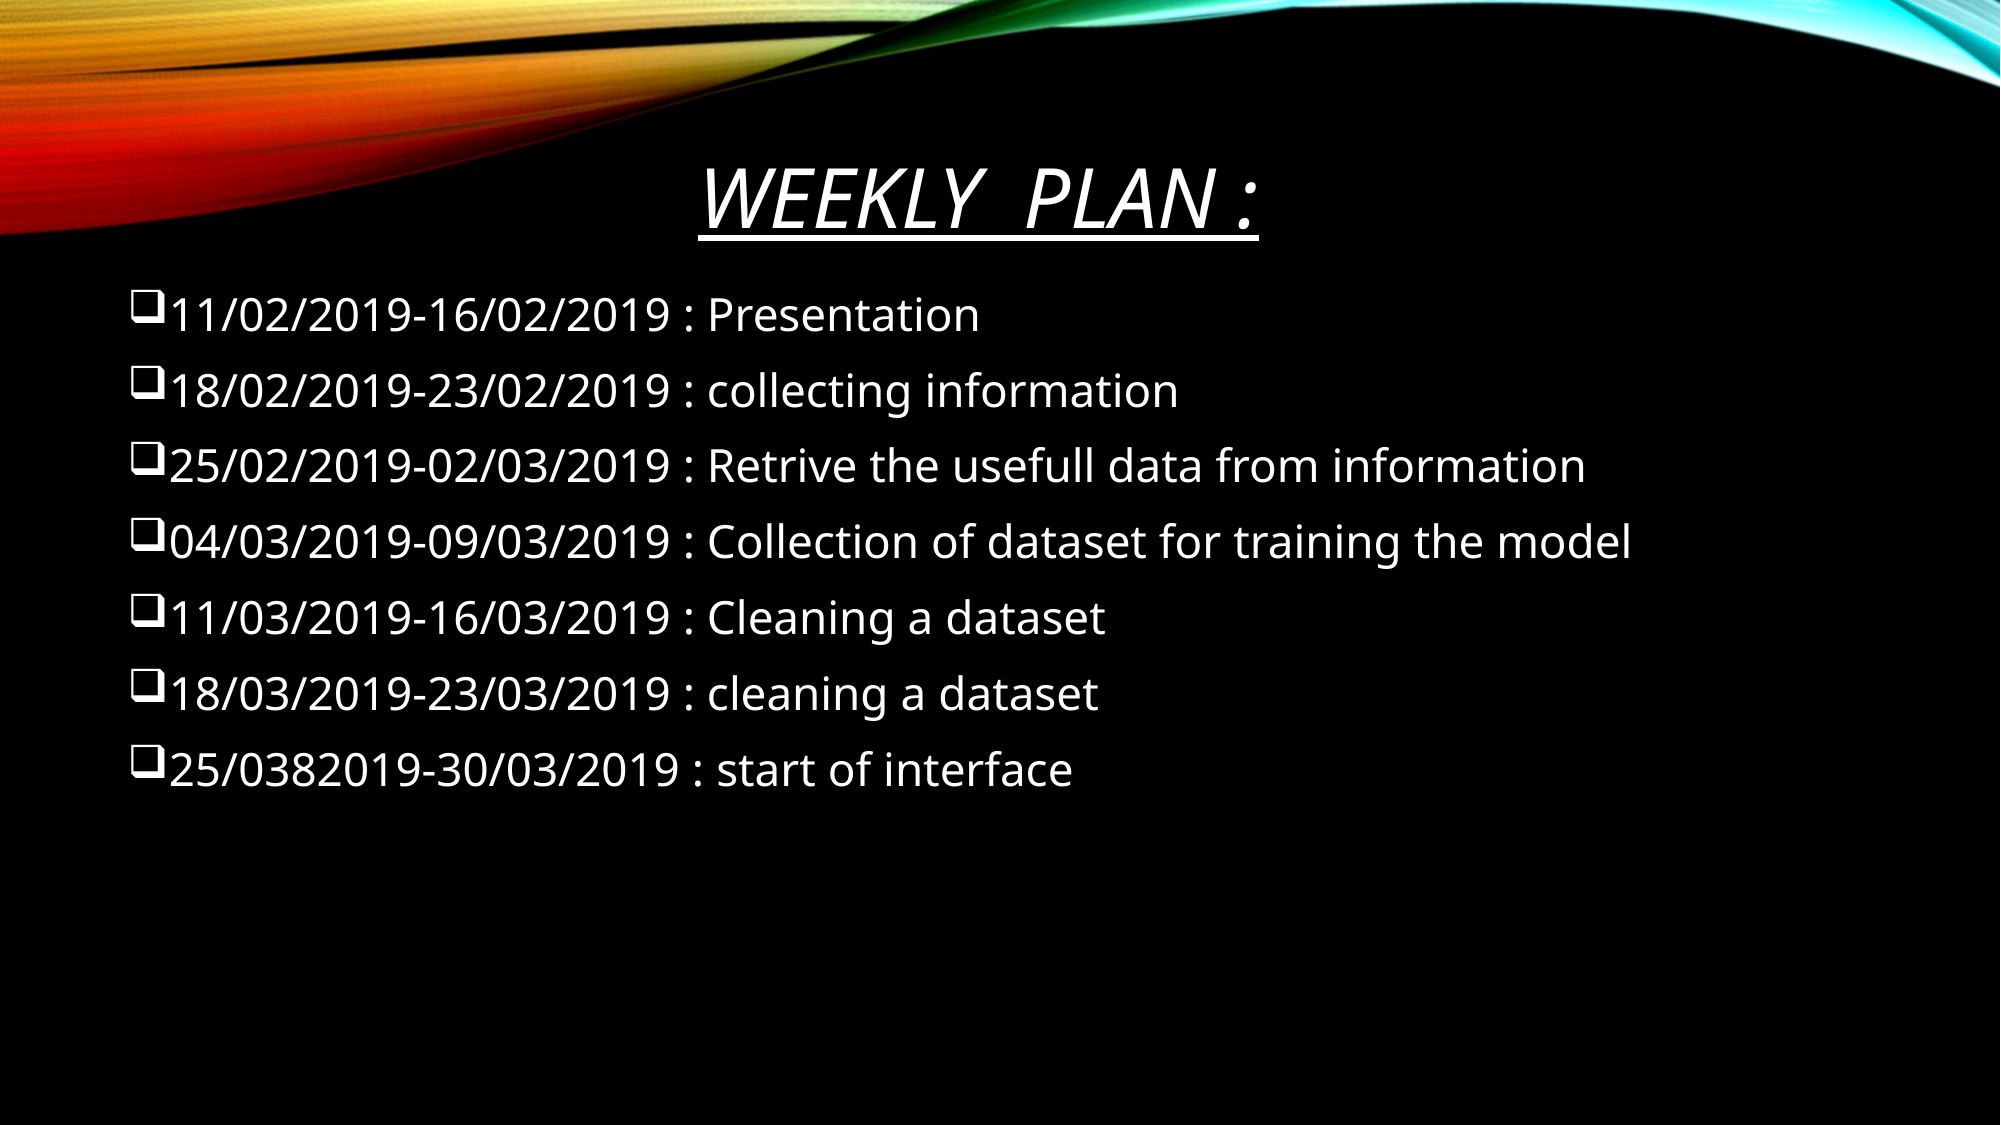

# Weekly plan :
11/02/2019-16/02/2019 : Presentation
18/02/2019-23/02/2019 : collecting information
25/02/2019-02/03/2019 : Retrive the usefull data from information
04/03/2019-09/03/2019 : Collection of dataset for training the model
11/03/2019-16/03/2019 : Cleaning a dataset
18/03/2019-23/03/2019 : cleaning a dataset
25/0382019-30/03/2019 : start of interface